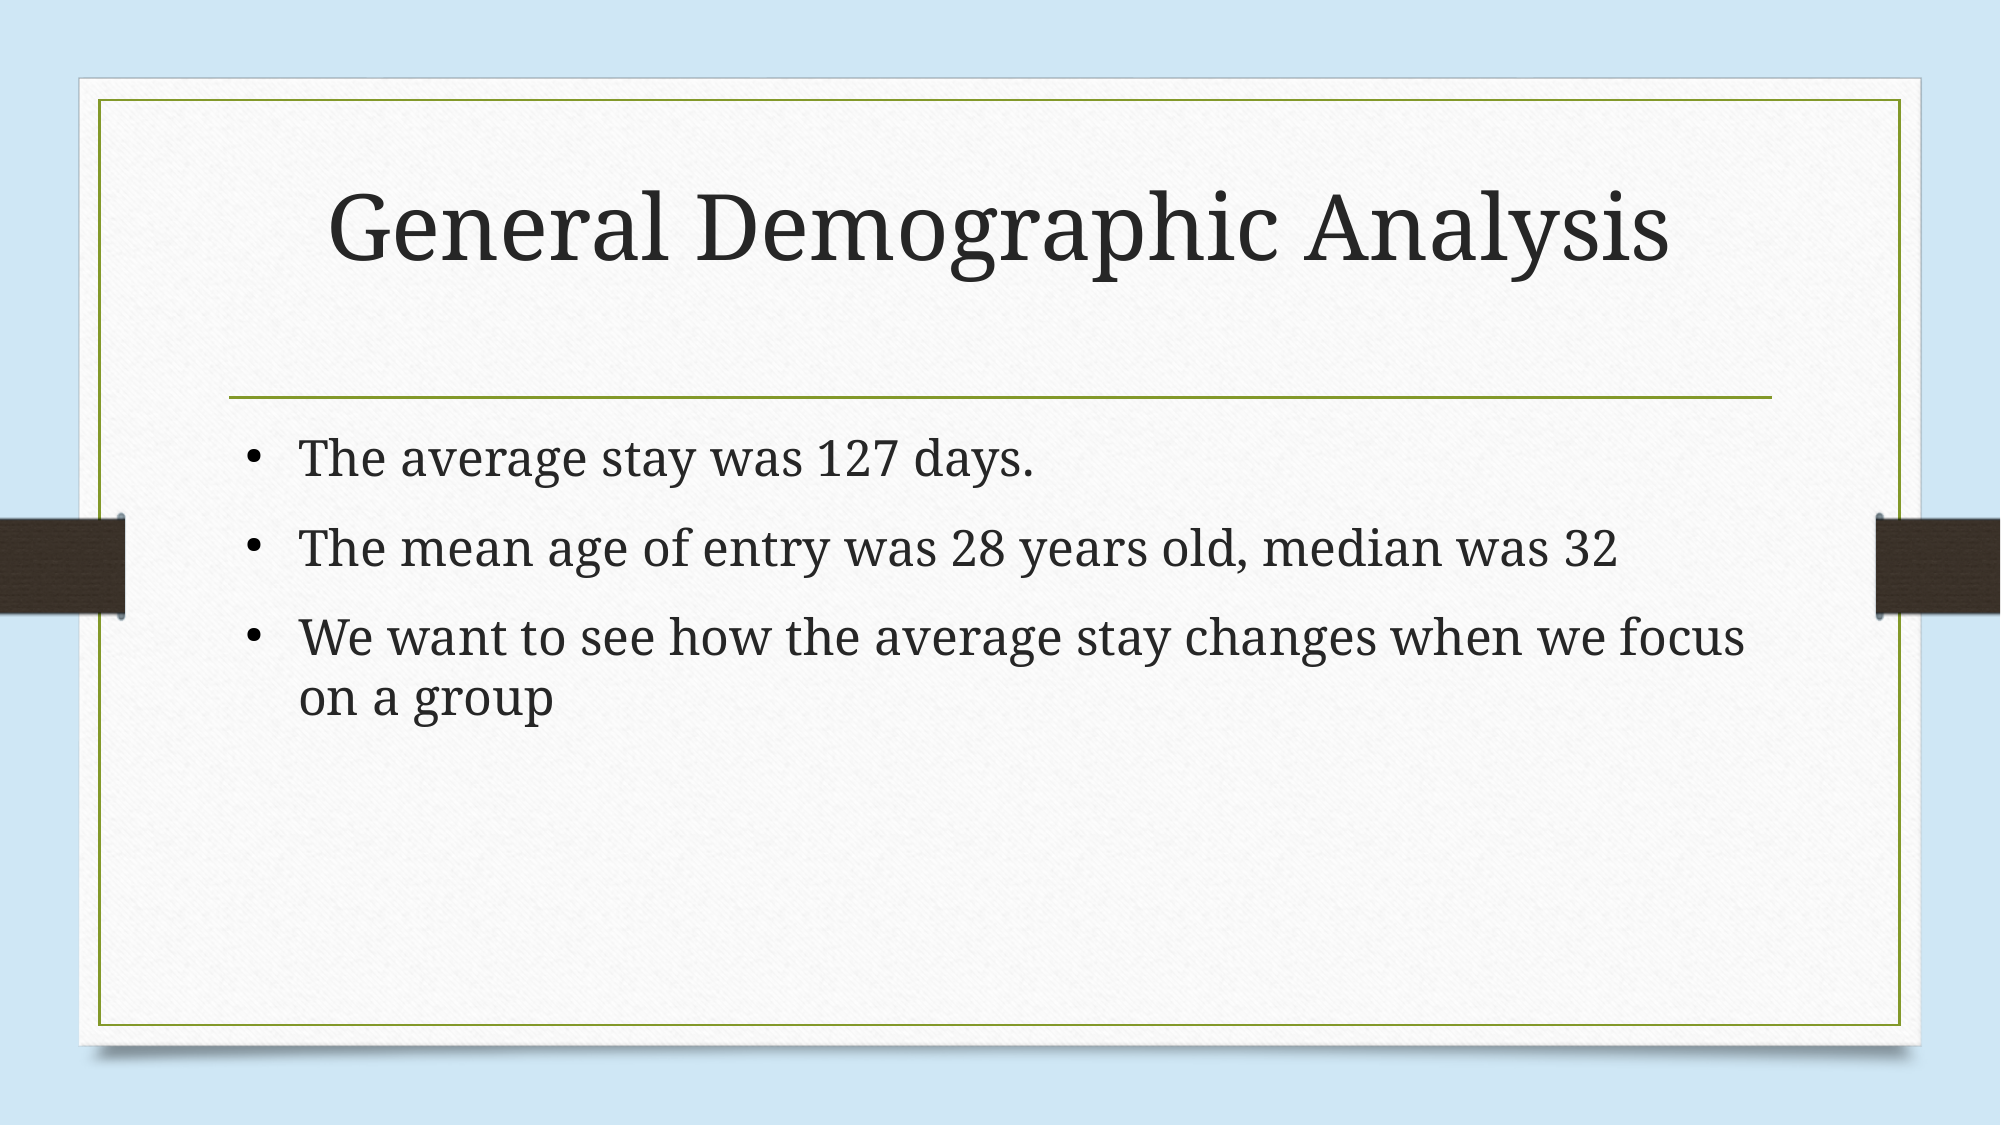

# General Demographic Analysis
The average stay was 127 days.
The mean age of entry was 28 years old, median was 32
We want to see how the average stay changes when we focus on a group